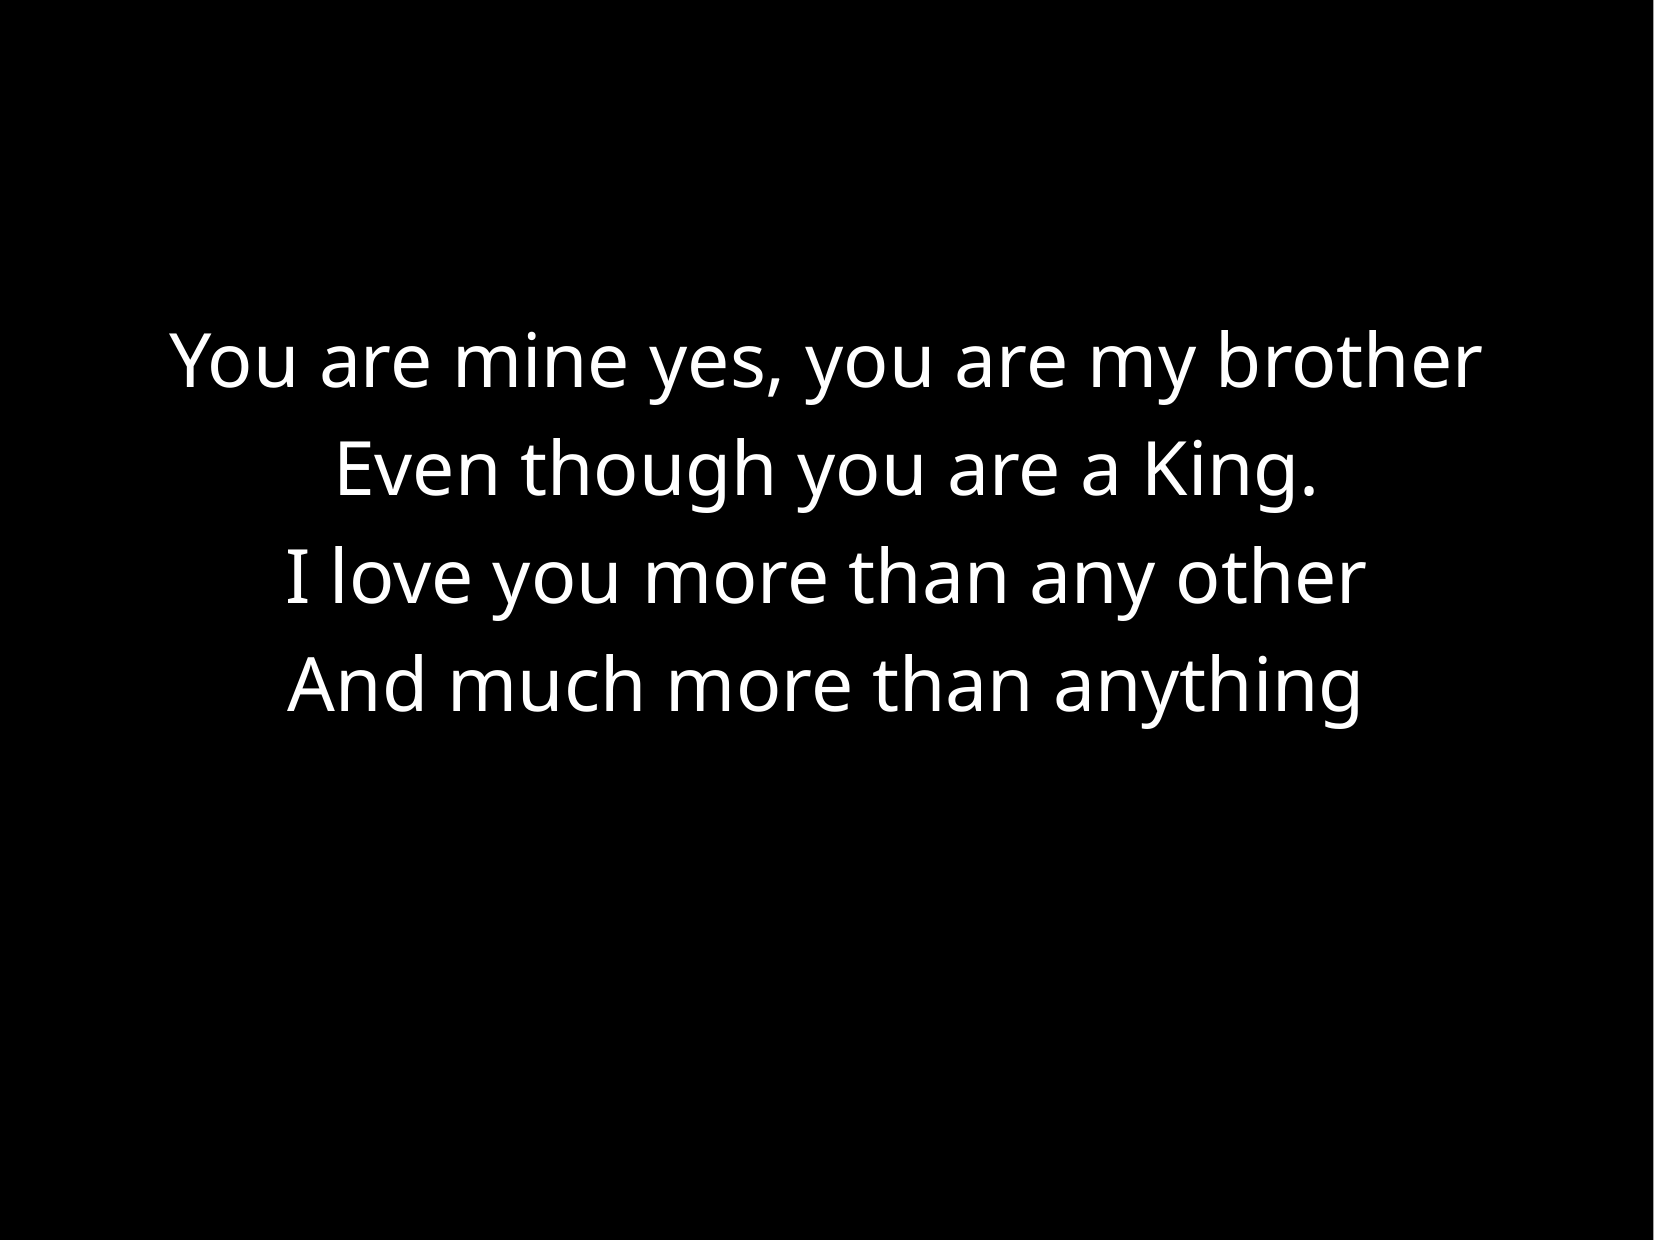

#
You are mine yes, you are my brother
Even though you are a King.
I love you more than any other
And much more than anything